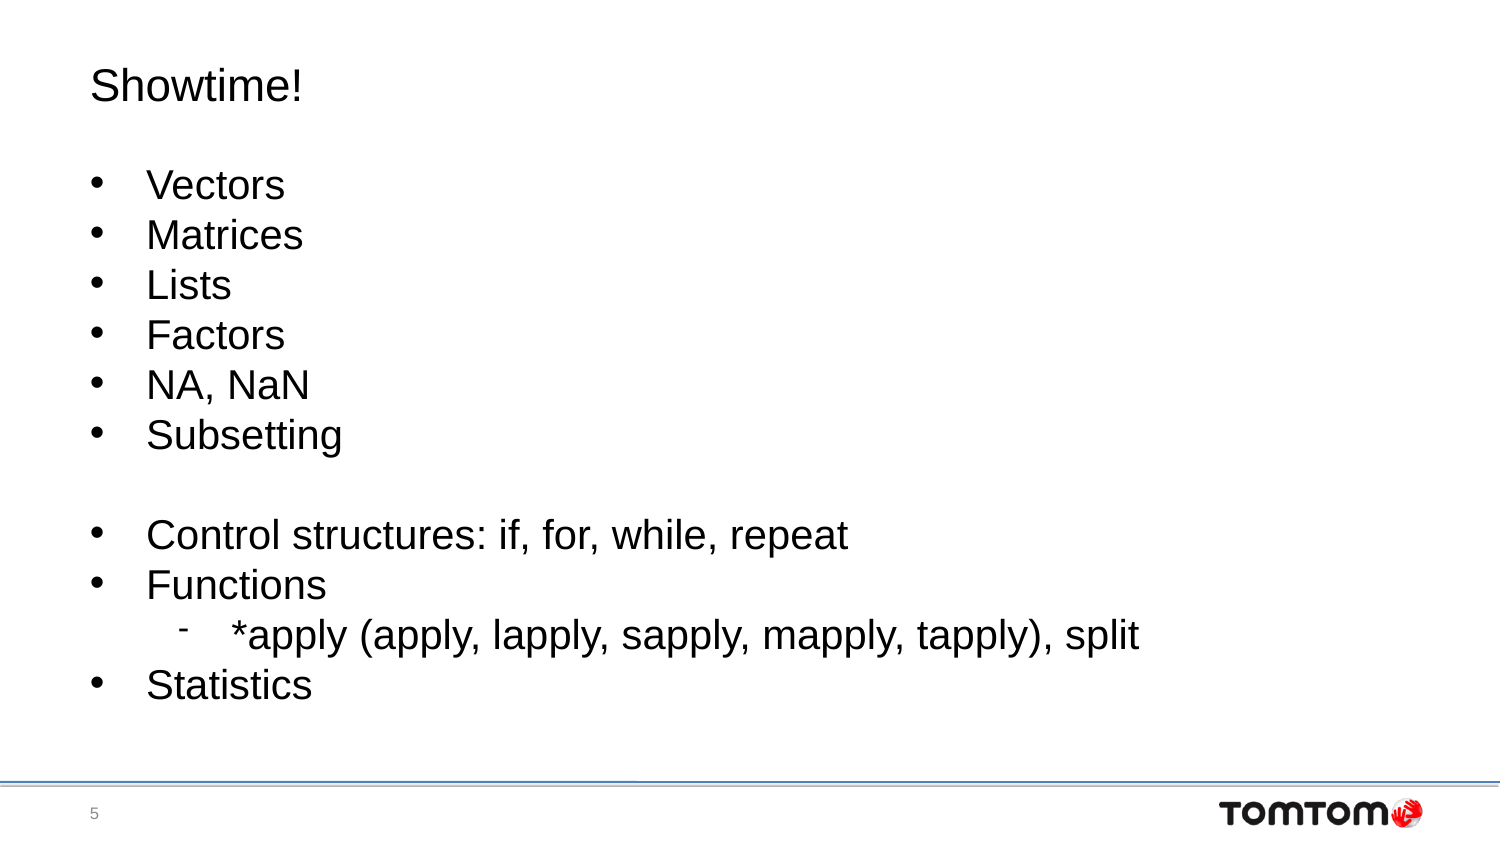

Showtime!
Vectors
Matrices
Lists
Factors
NA, NaN
Subsetting
Control structures: if, for, while, repeat
Functions
*apply (apply, lapply, sapply, mapply, tapply), split
Statistics